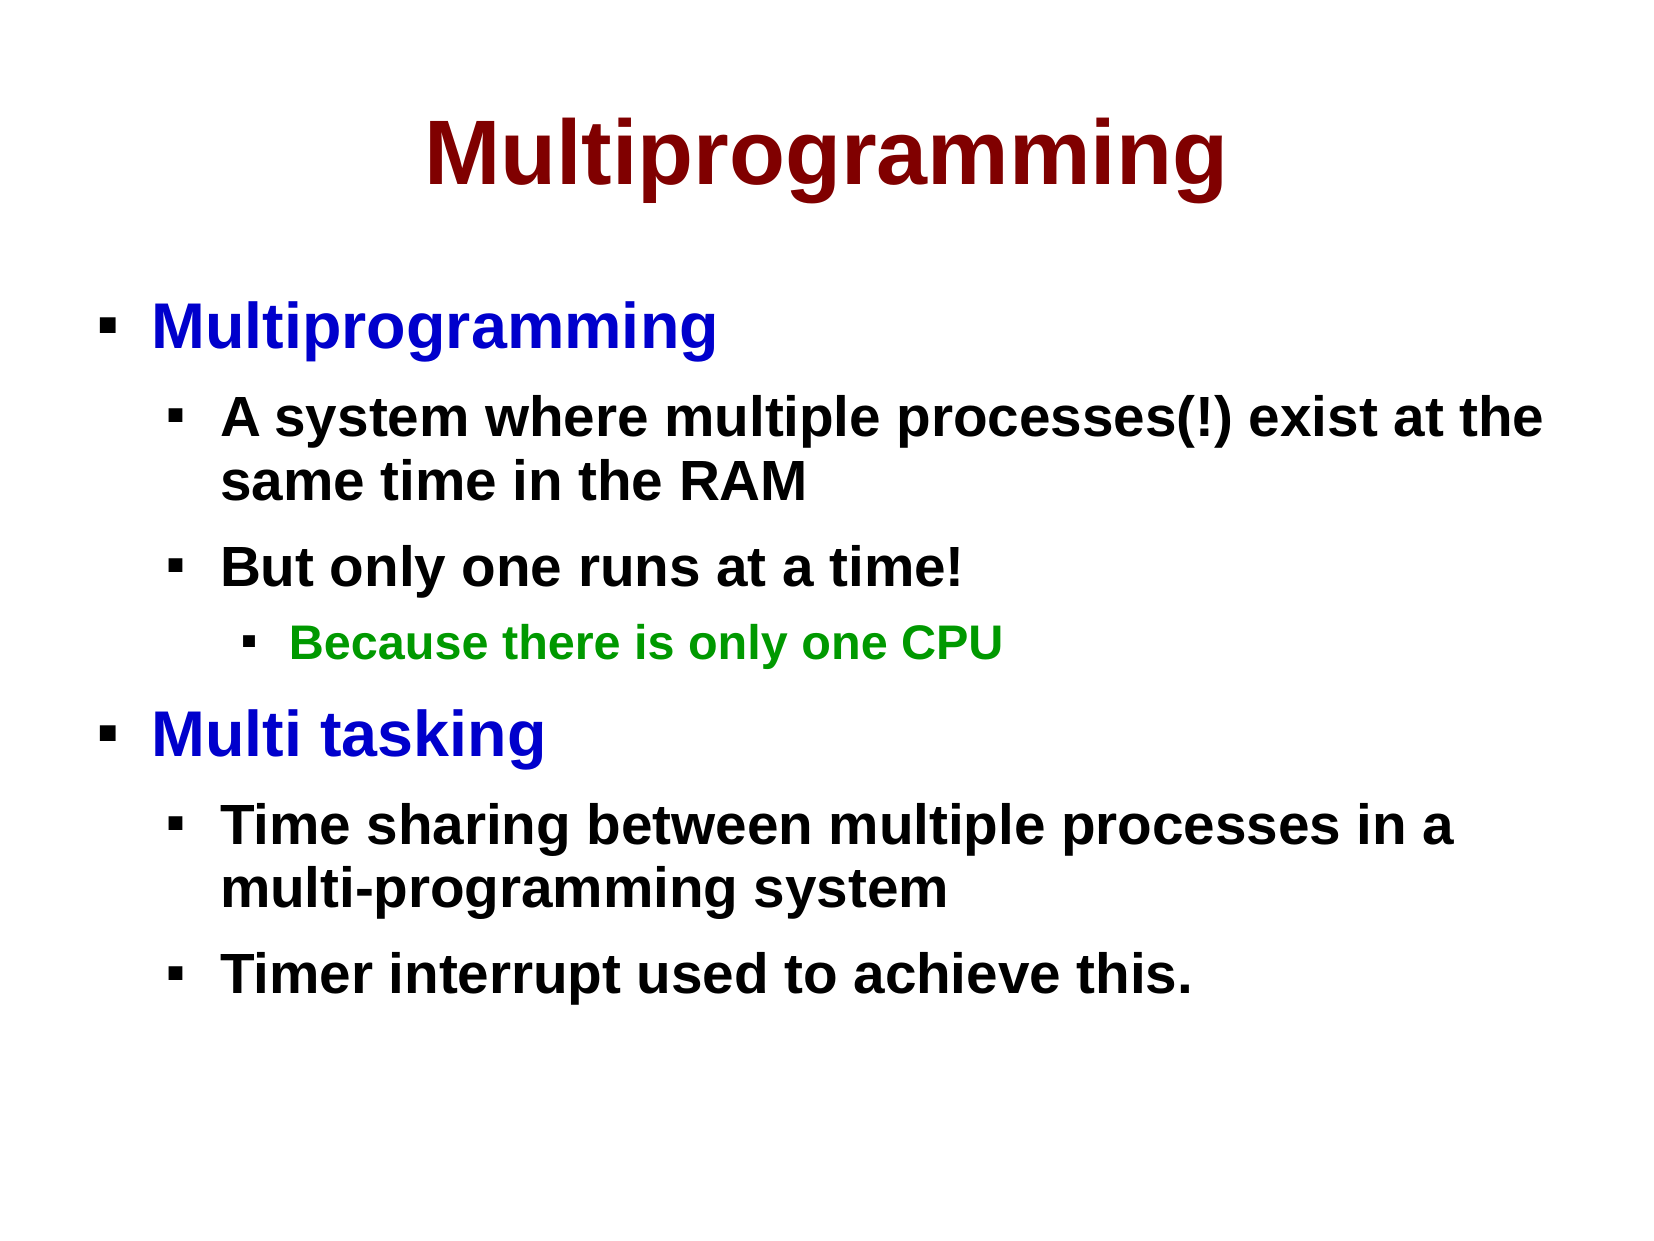

# Multiprogramming
Multiprogramming
A system where multiple processes(!) exist at the same time in the RAM
But only one runs at a time!
Because there is only one CPU
Multi tasking
Time sharing between multiple processes in a multi-programming system
Timer interrupt used to achieve this.